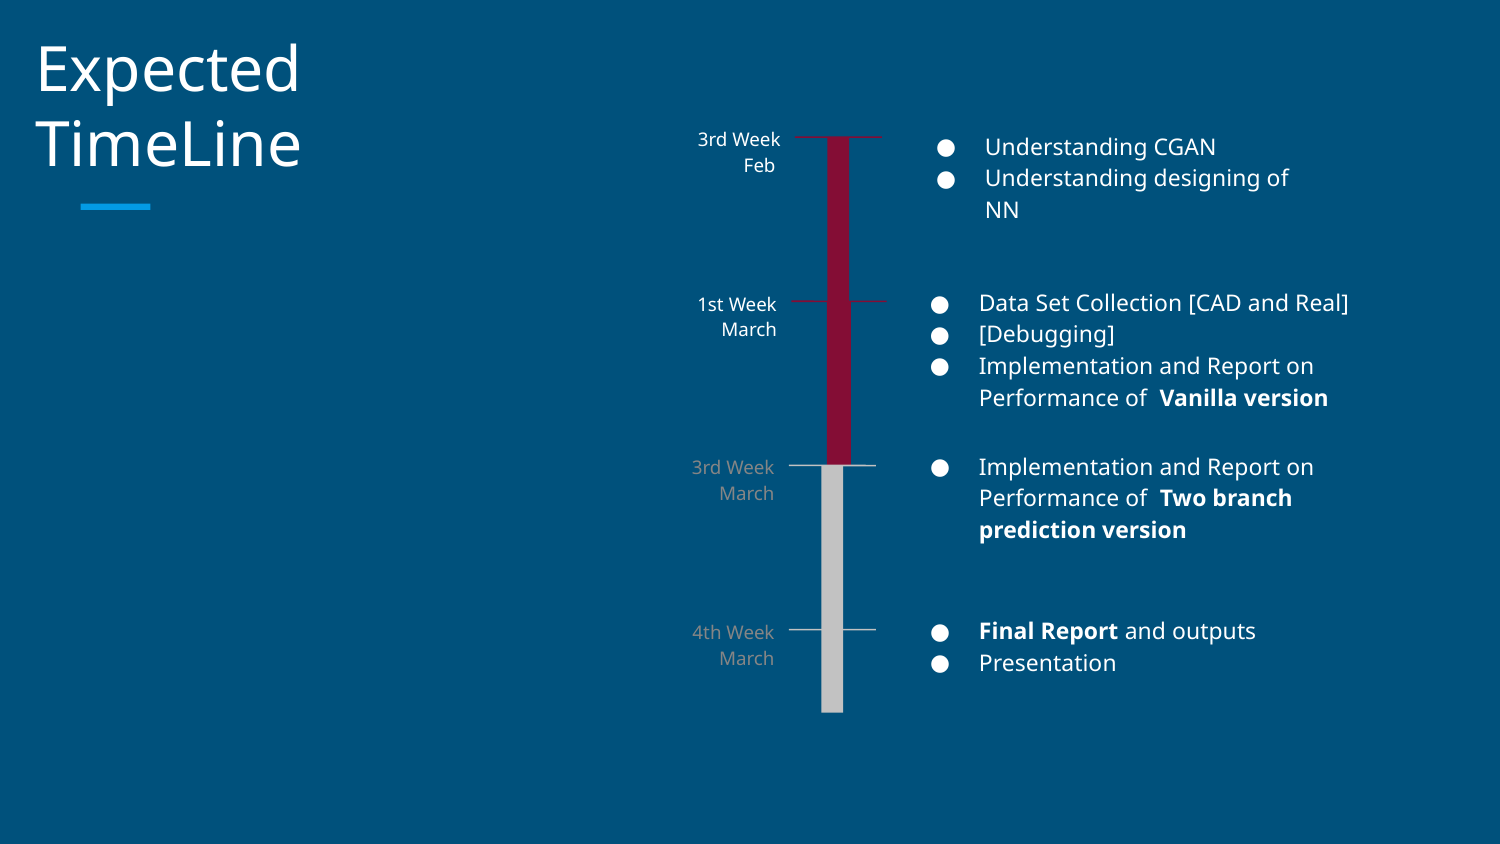

# Expected TimeLine
3rd Week Feb
Understanding CGAN
Understanding designing of NN
Data Set Collection [CAD and Real]
[Debugging]
Implementation and Report on Performance of Vanilla version
1st Week
March
Implementation and Report on Performance of Two branch prediction version
3rd Week
March
Final Report and outputs
Presentation
4th Week
March